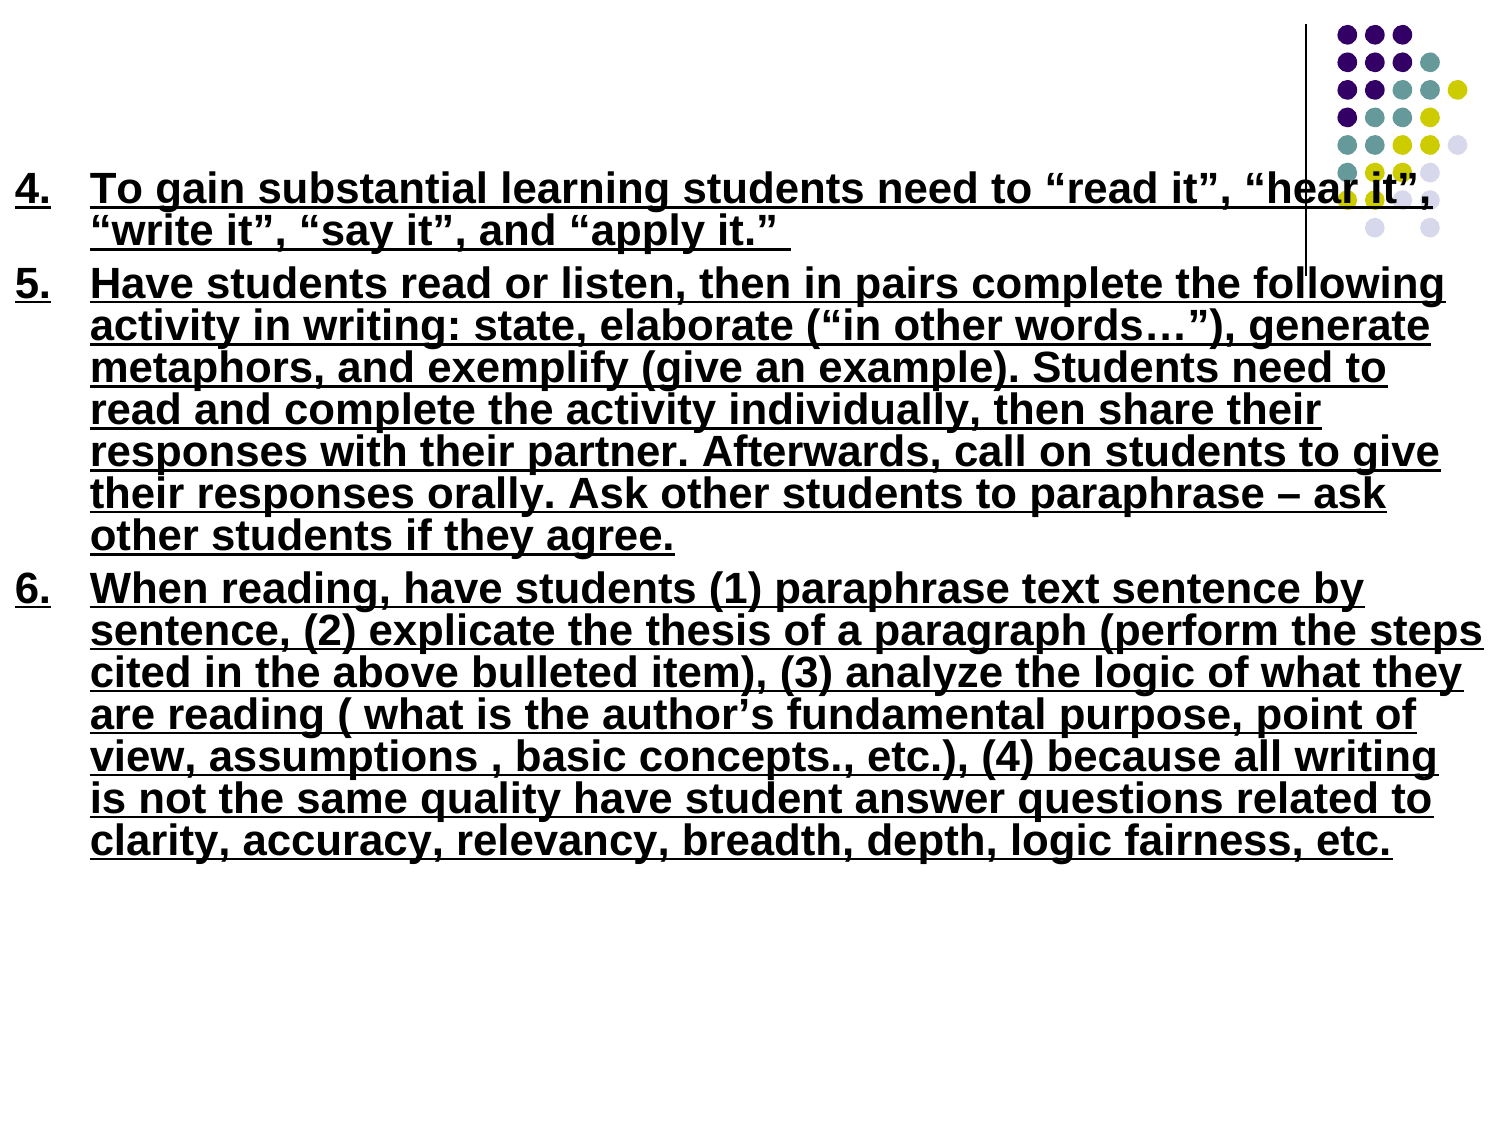

#
4.	To gain substantial learning students need to “read it”, “hear it”, “write it”, “say it”, and “apply it.”
5.	Have students read or listen, then in pairs complete the following activity in writing: state, elaborate (“in other words…”), generate metaphors, and exemplify (give an example). Students need to read and complete the activity individually, then share their responses with their partner. Afterwards, call on students to give their responses orally. Ask other students to paraphrase – ask other students if they agree.
6.	When reading, have students (1) paraphrase text sentence by sentence, (2) explicate the thesis of a paragraph (perform the steps cited in the above bulleted item), (3) analyze the logic of what they are reading ( what is the author’s fundamental purpose, point of view, assumptions , basic concepts., etc.), (4) because all writing is not the same quality have student answer questions related to clarity, accuracy, relevancy, breadth, depth, logic fairness, etc.